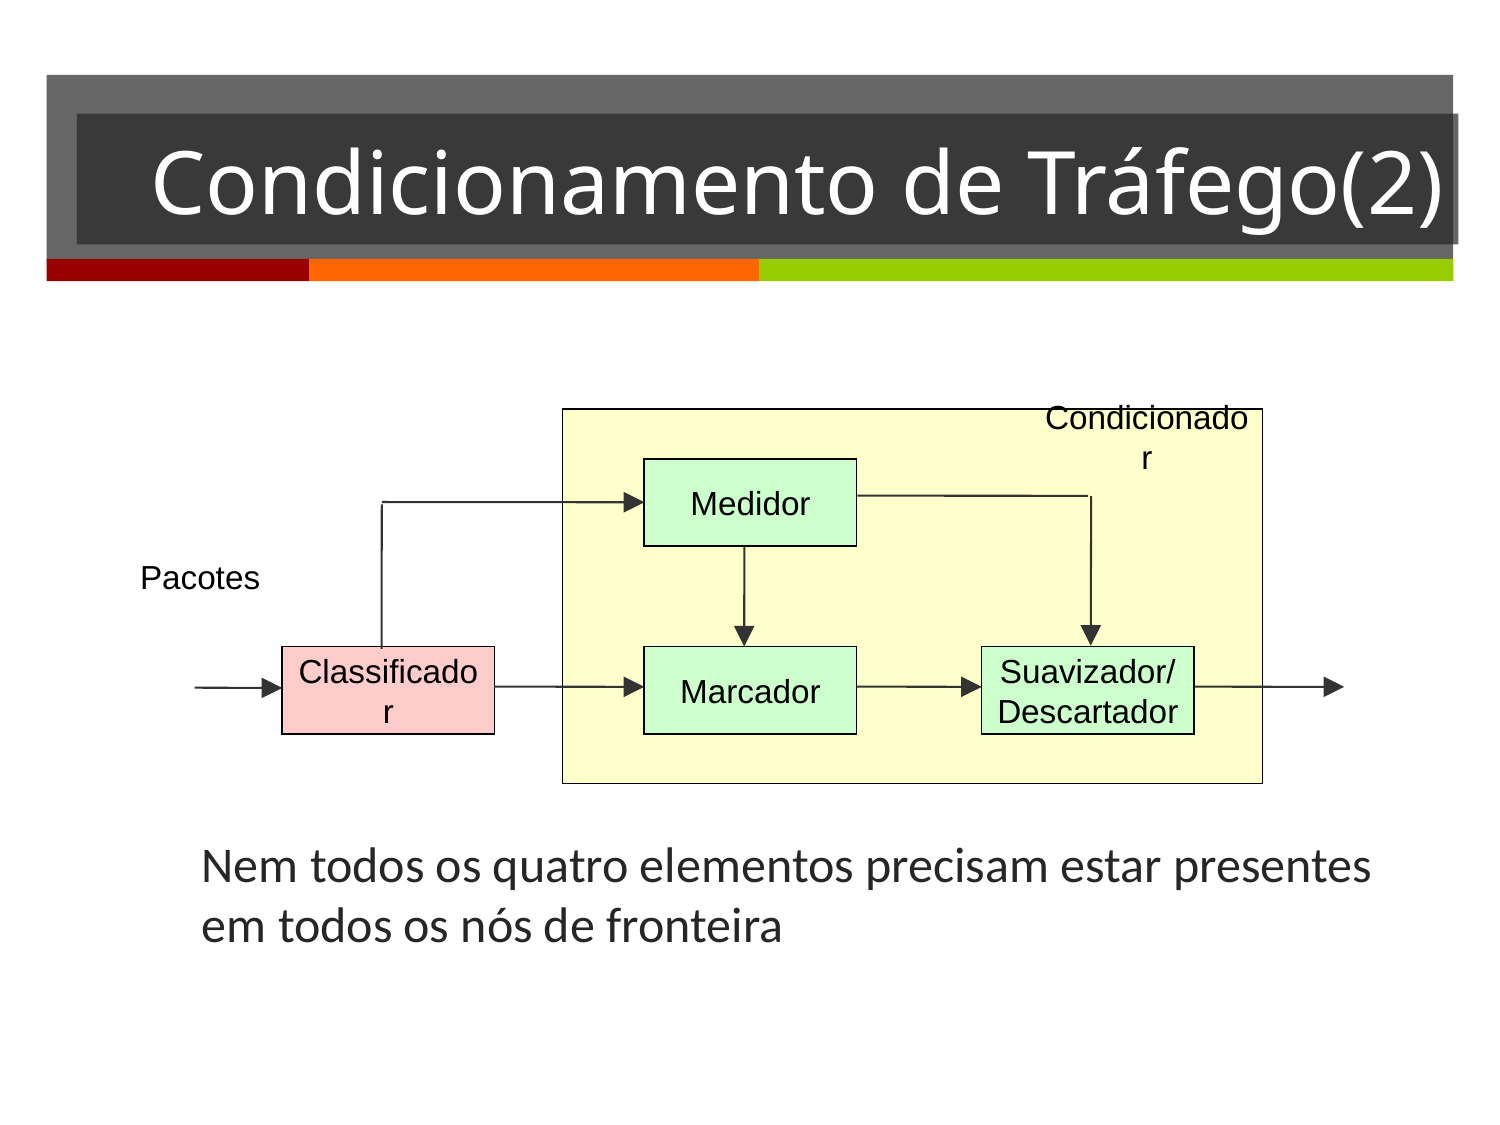

# Condicionamento de Tráfego(2)
Condicionador
Medidor
Classificador
Marcador
Suavizador/
Descartador
Pacotes
Nem todos os quatro elementos precisam estar presentes em todos os nós de fronteira